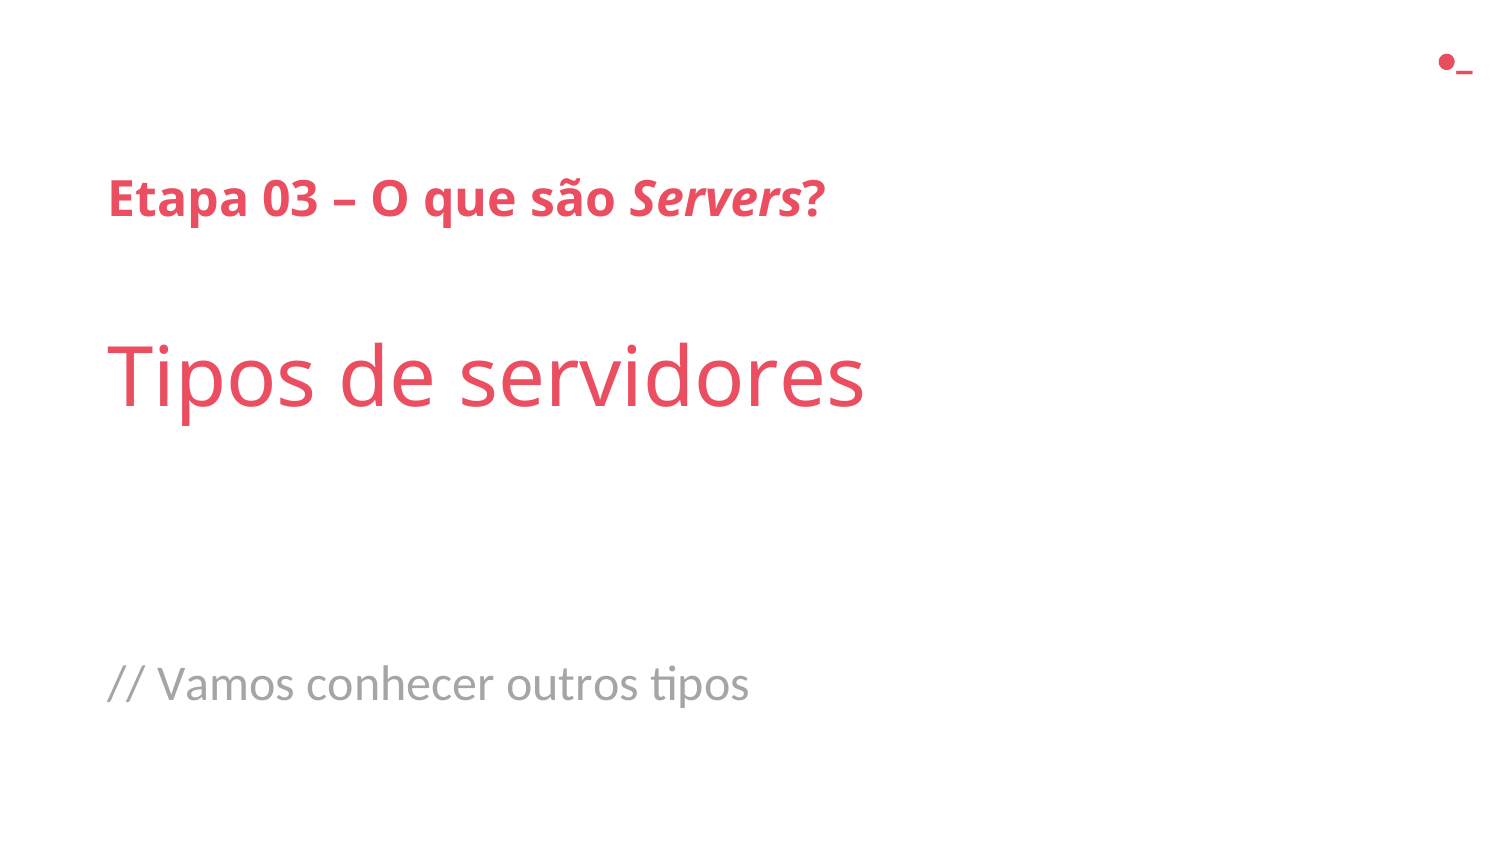

Etapa 03 – O que são Servers?
Tipos de servidores
// Vamos conhecer outros tipos